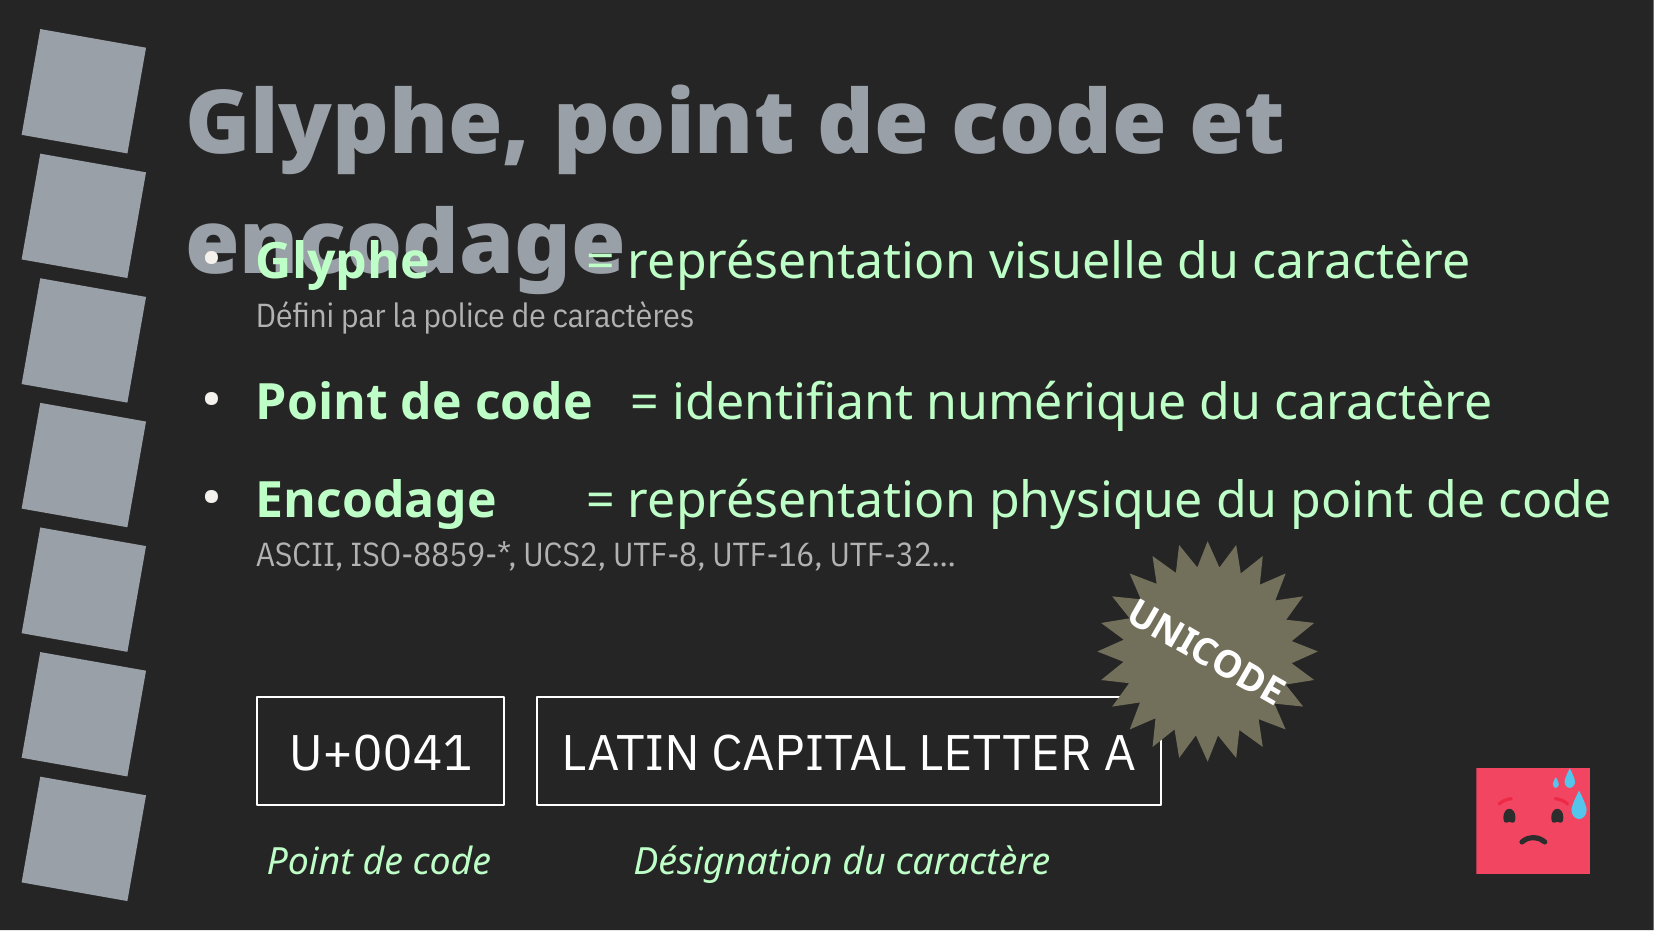

# Glyphe, point de code et encodage
Glyphe	= représentation visuelle du caractère
Défini par la police de caractères
Point de code	= identifiant numérique du caractère
Encodage	= représentation physique du point de code
ASCII, ISO-8859-*, UCS2, UTF-8, UTF-16, UTF-32…
UNICODE
U+0041
LATIN CAPITAL LETTER A
Point de code
Désignation du caractère